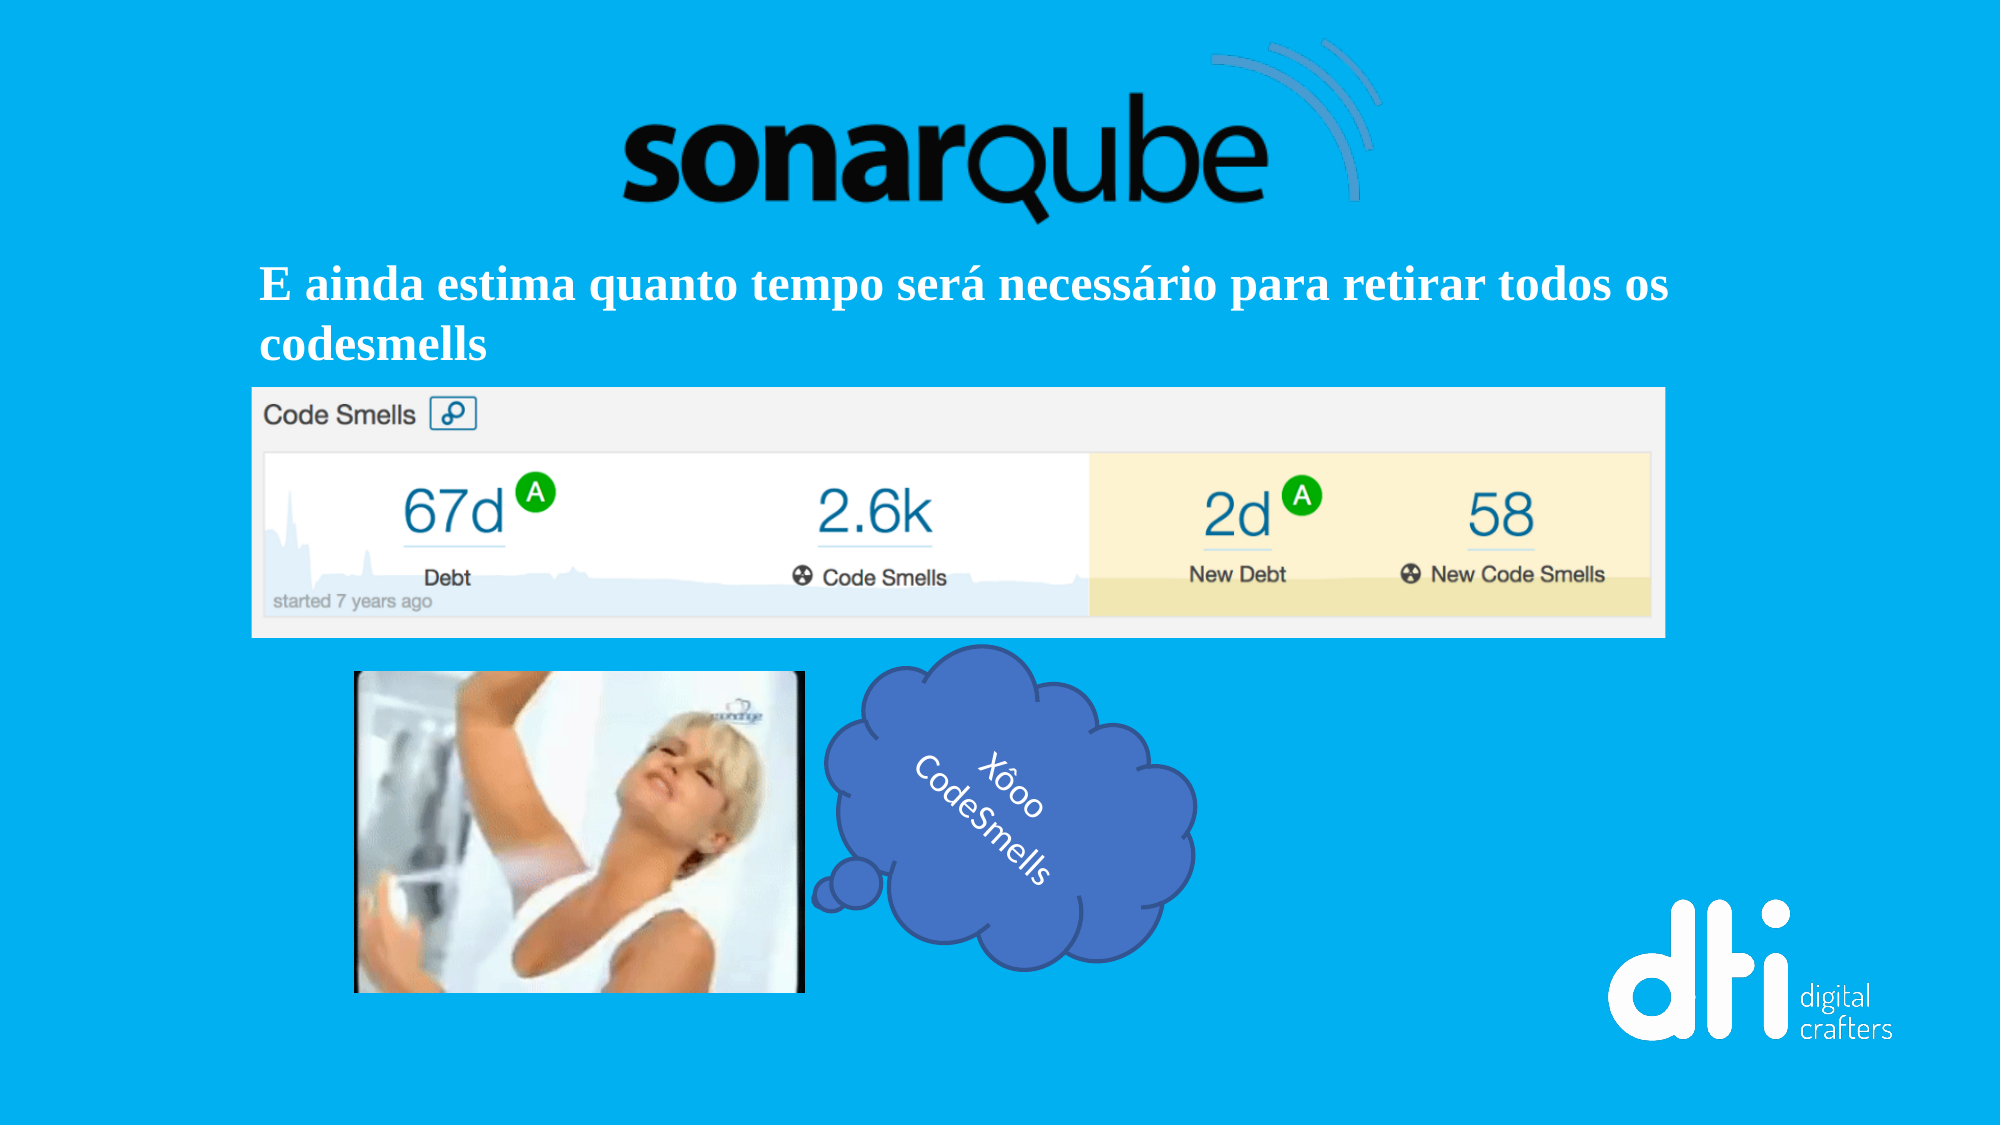

E ainda estima quanto tempo será necessário para retirar todos os codesmells
Xôoo
CodeSmells